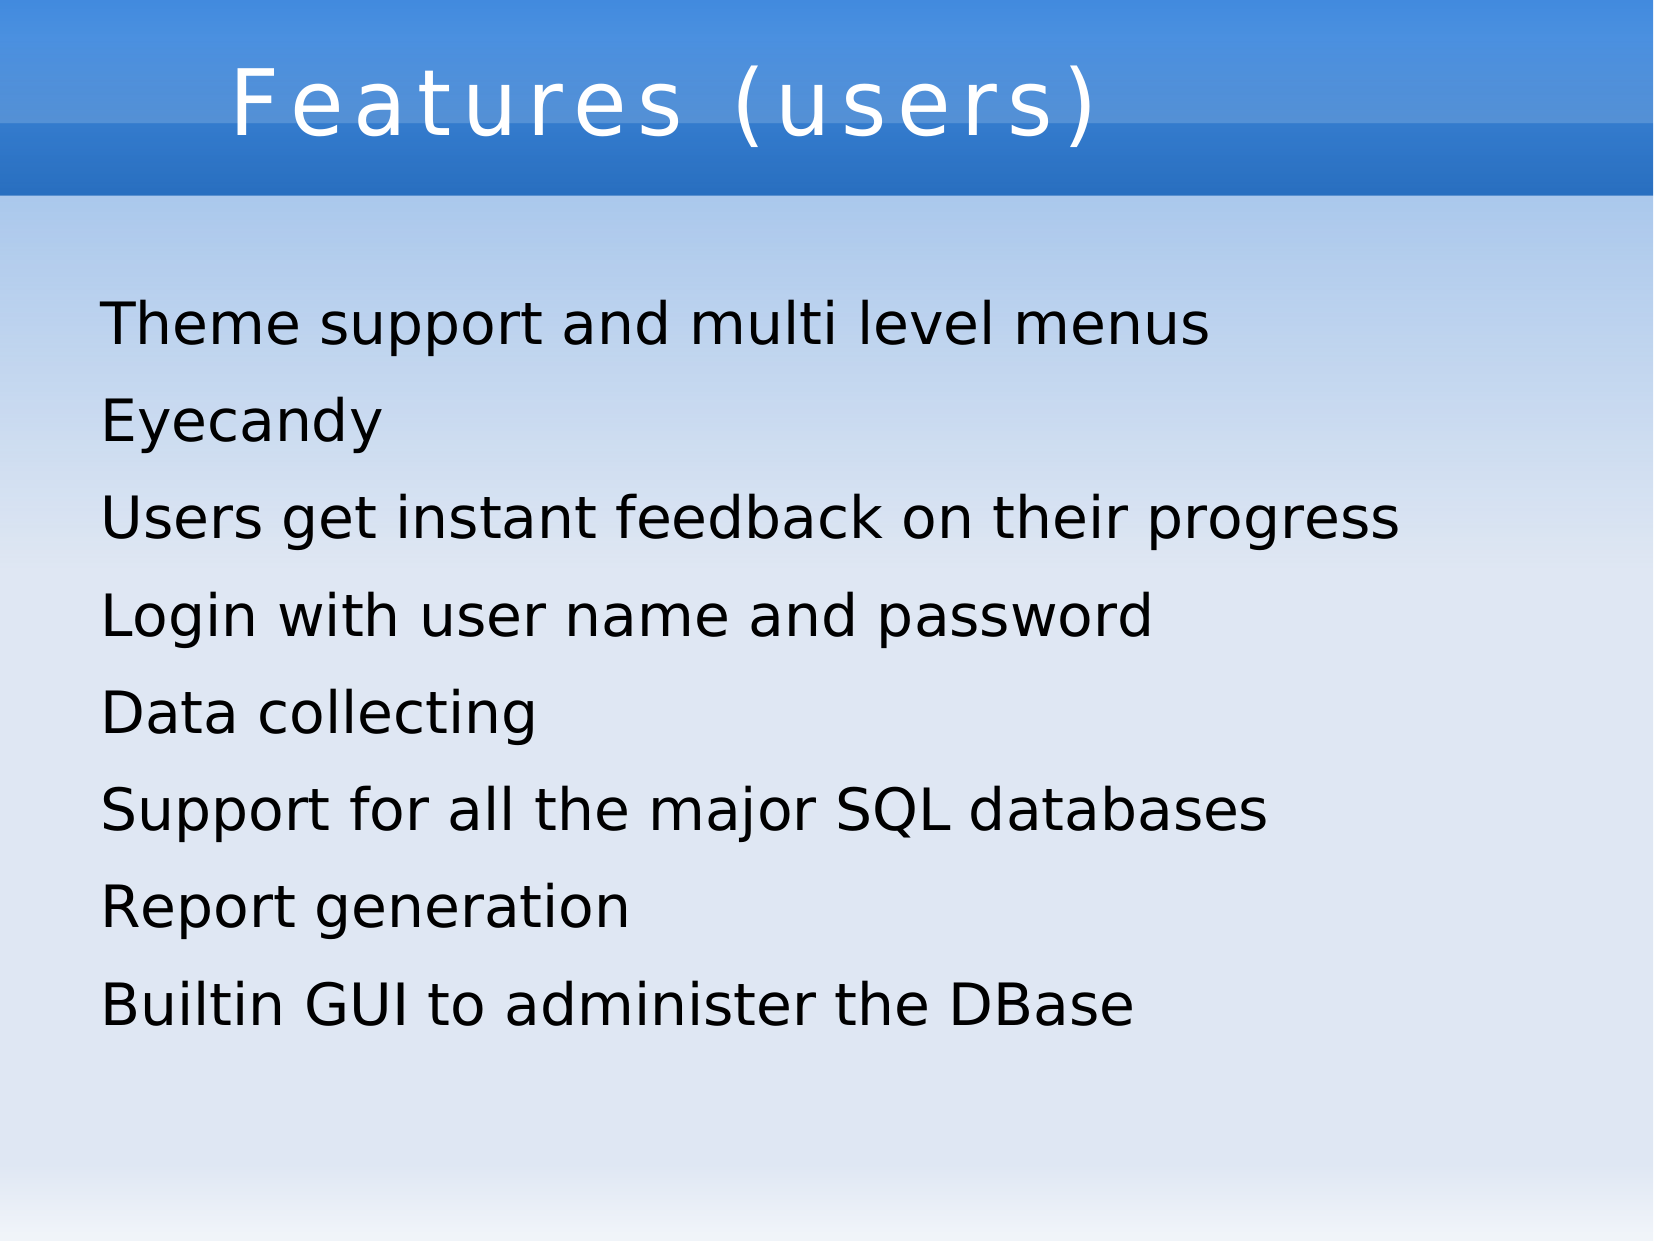

# Features (users)
Theme support and multi level menus
Eyecandy
Users get instant feedback on their progress
Login with user name and password
Data collecting
Support for all the major SQL databases
Report generation
Builtin GUI to administer the DBase